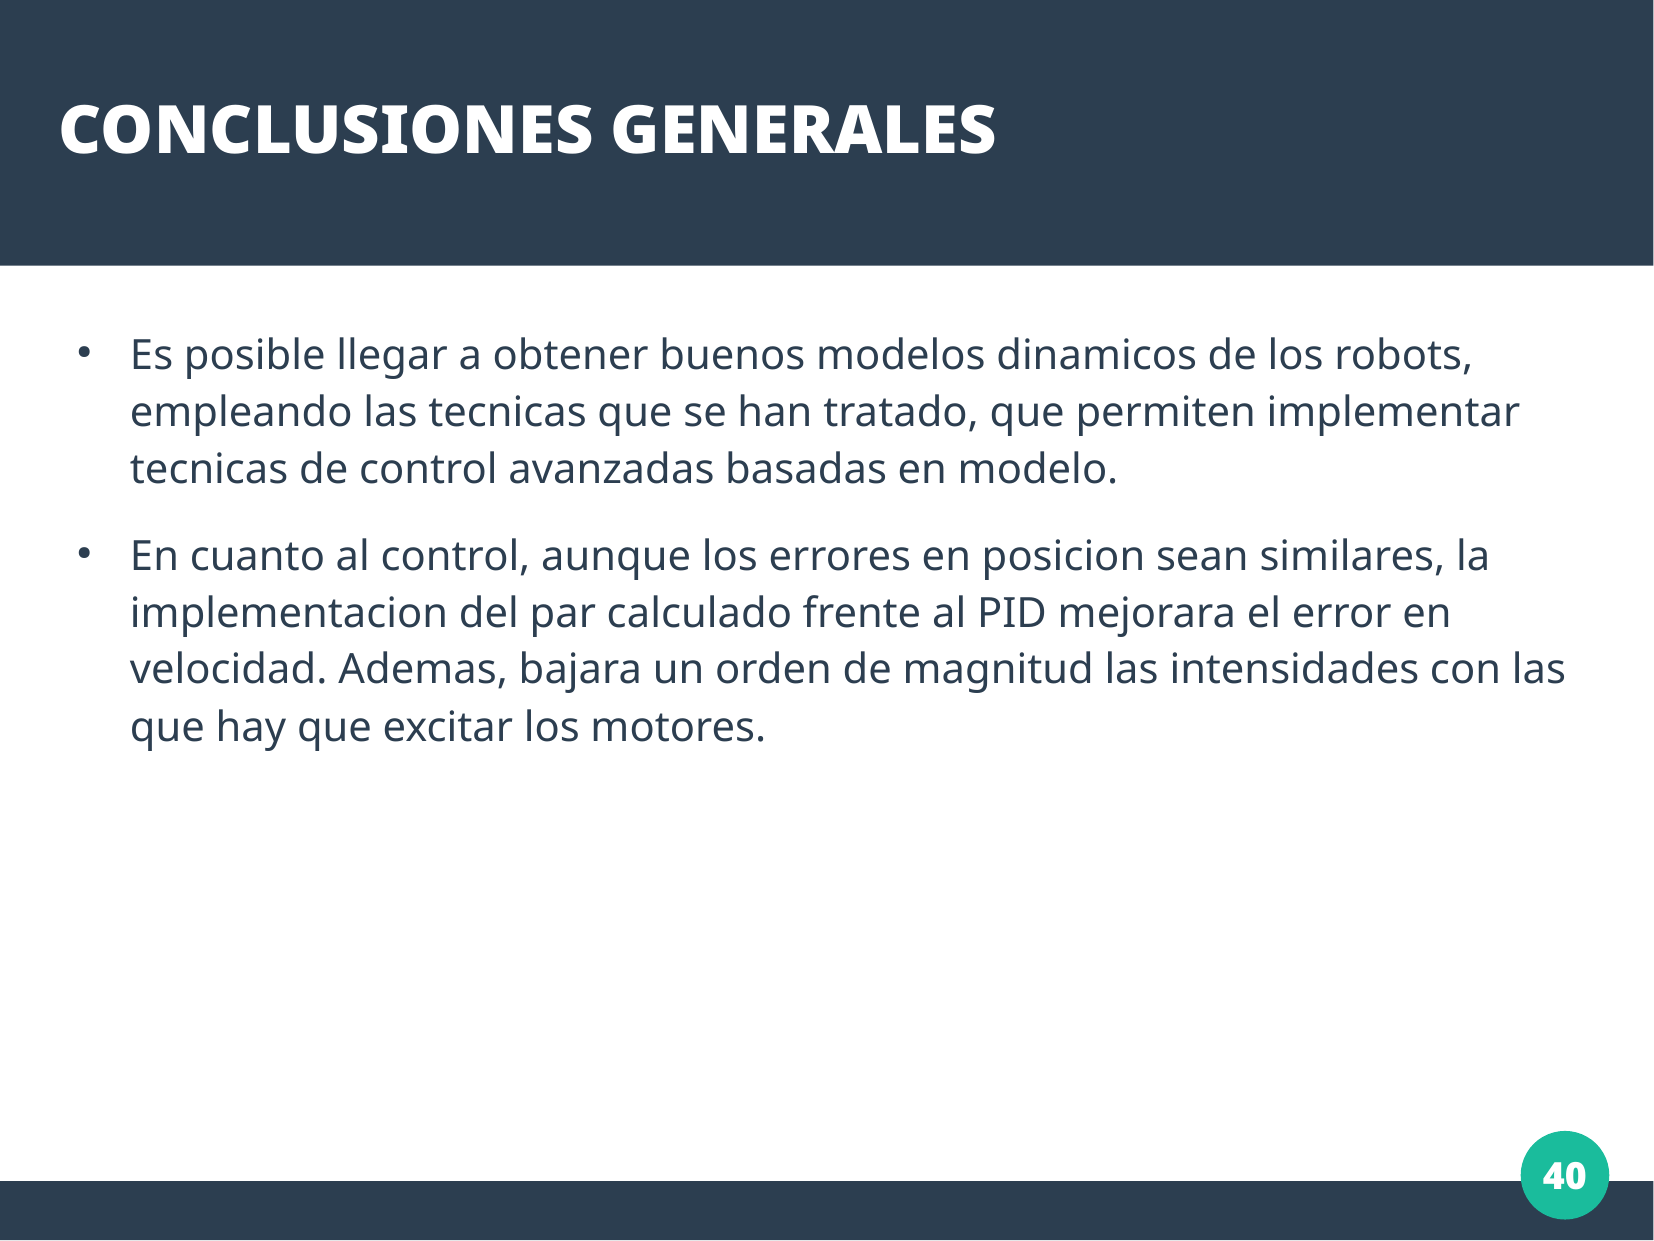

# CONCLUSIONES GENERALES
Es posible llegar a obtener buenos modelos dinamicos de los robots, empleando las tecnicas que se han tratado, que permiten implementar tecnicas de control avanzadas basadas en modelo.
En cuanto al control, aunque los errores en posicion sean similares, la implementacion del par calculado frente al PID mejorara el error en velocidad. Ademas, bajara un orden de magnitud las intensidades con las que hay que excitar los motores.
40